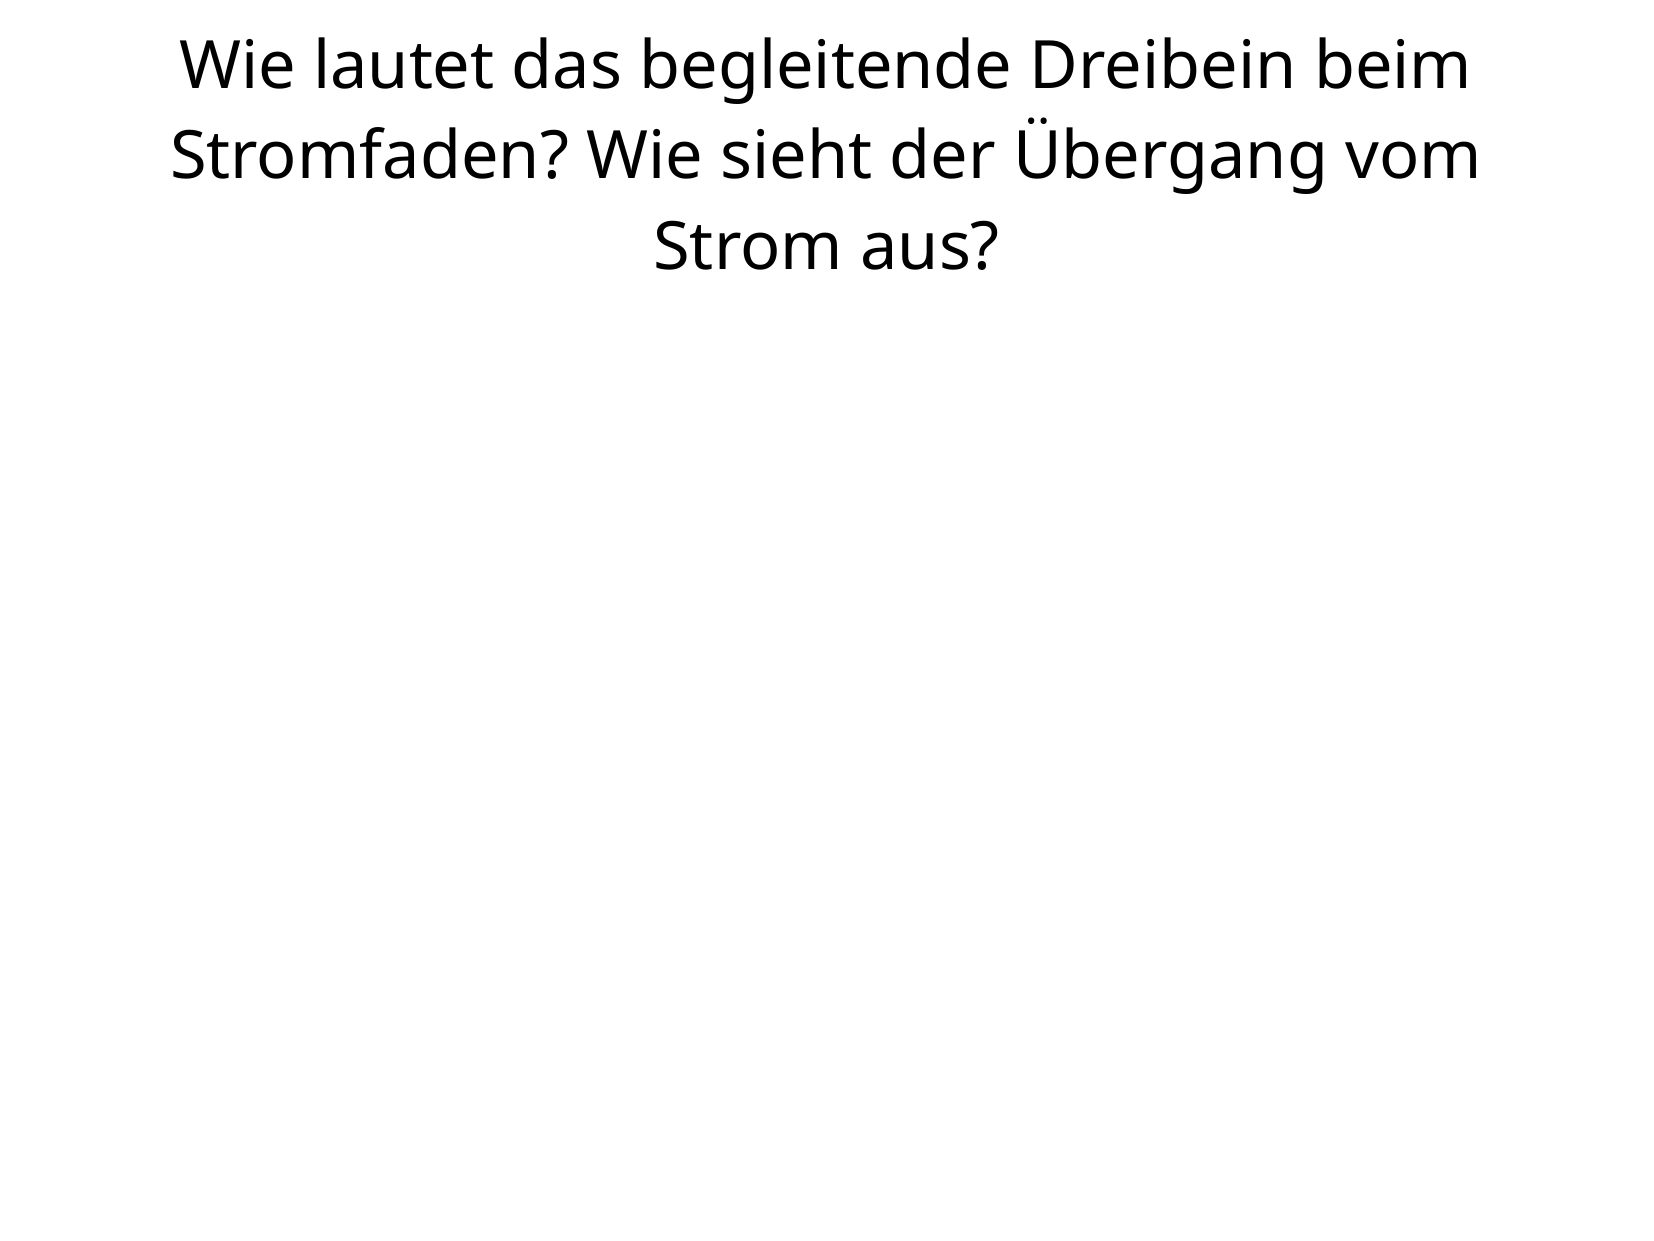

# Wie lautet das begleitende Dreibein beim Stromfaden? Wie sieht der Übergang vom Strom aus?